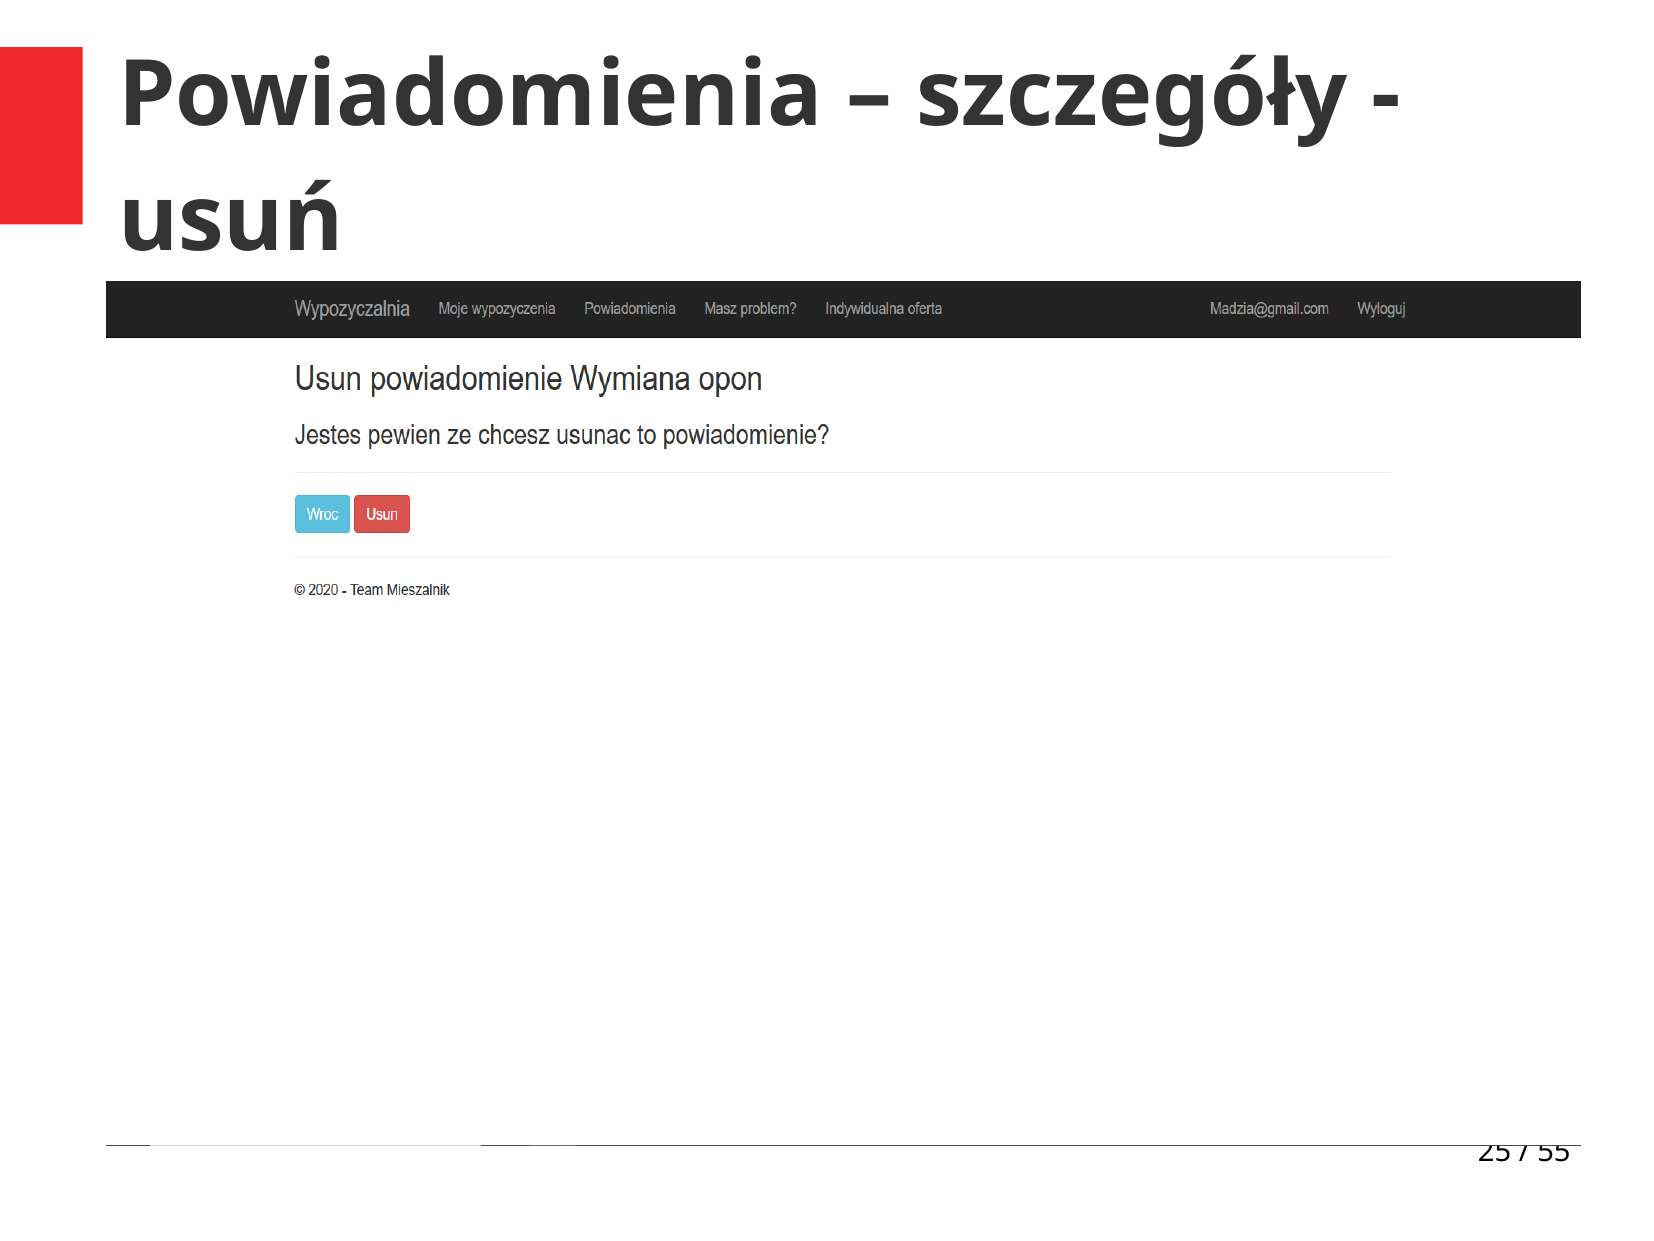

# Powiadomienia – szczegóły - usuń
25